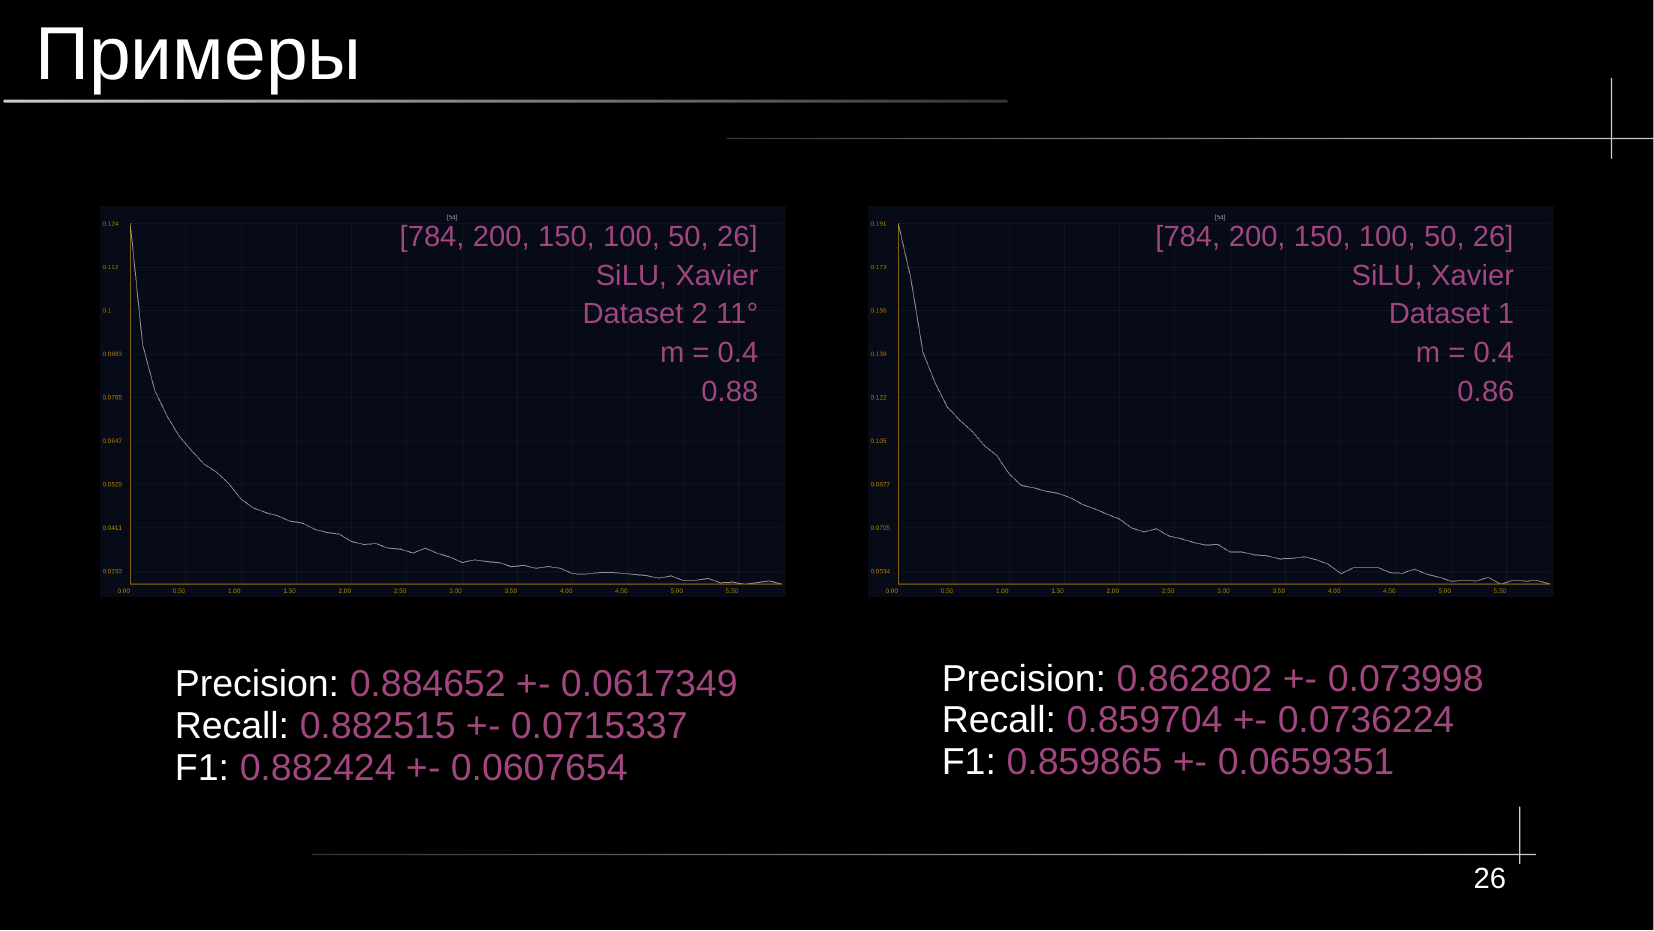

# Примеры
[784, 200, 150, 100, 50, 26]
SiLU, Xavier
Dataset 2 11°
m = 0.4
0.88
[784, 200, 150, 100, 50, 26]
SiLU, Xavier
Dataset 1
m = 0.4
0.86
Precision: 0.862802 +- 0.073998
Recall: 0.859704 +- 0.0736224
F1: 0.859865 +- 0.0659351
Precision: 0.884652 +- 0.0617349
Recall: 0.882515 +- 0.0715337
F1: 0.882424 +- 0.0607654
26